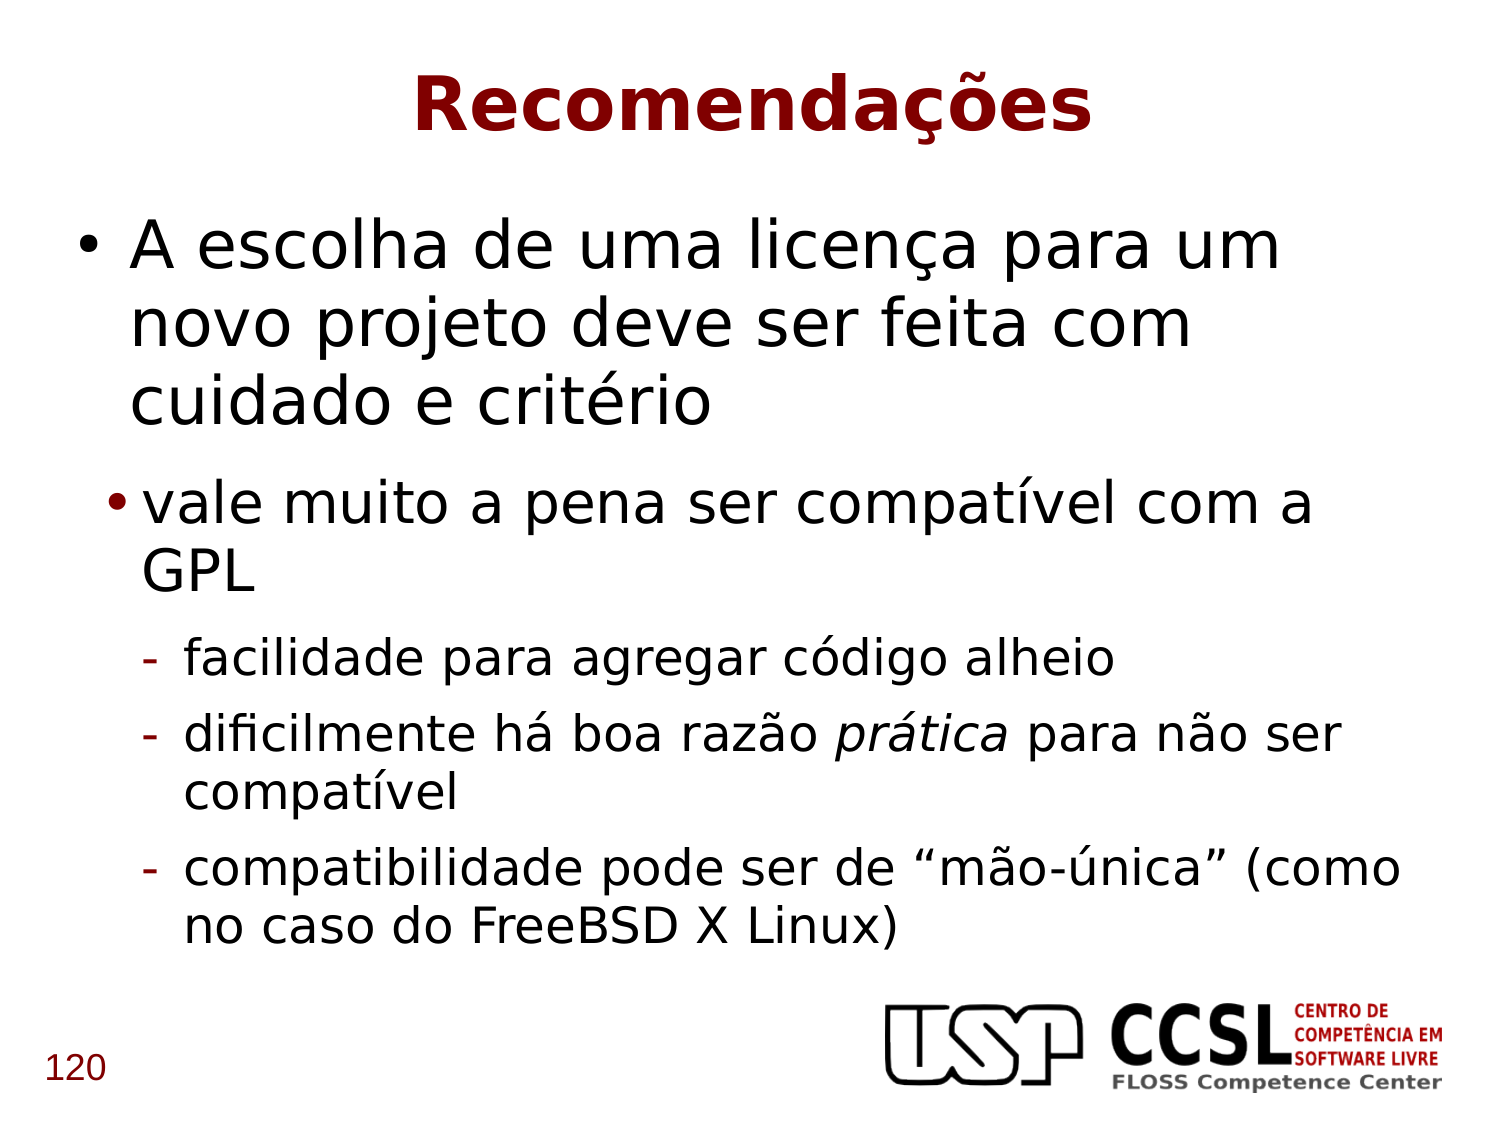

# Recomendações
A escolha de uma licença para um novo projeto deve ser feita com cuidado e critério
vale muito a pena ser compatível com a GPL
facilidade para agregar código alheio
dificilmente há boa razão prática para não ser compatível
compatibilidade pode ser de “mão-única” (como no caso do FreeBSD X Linux)